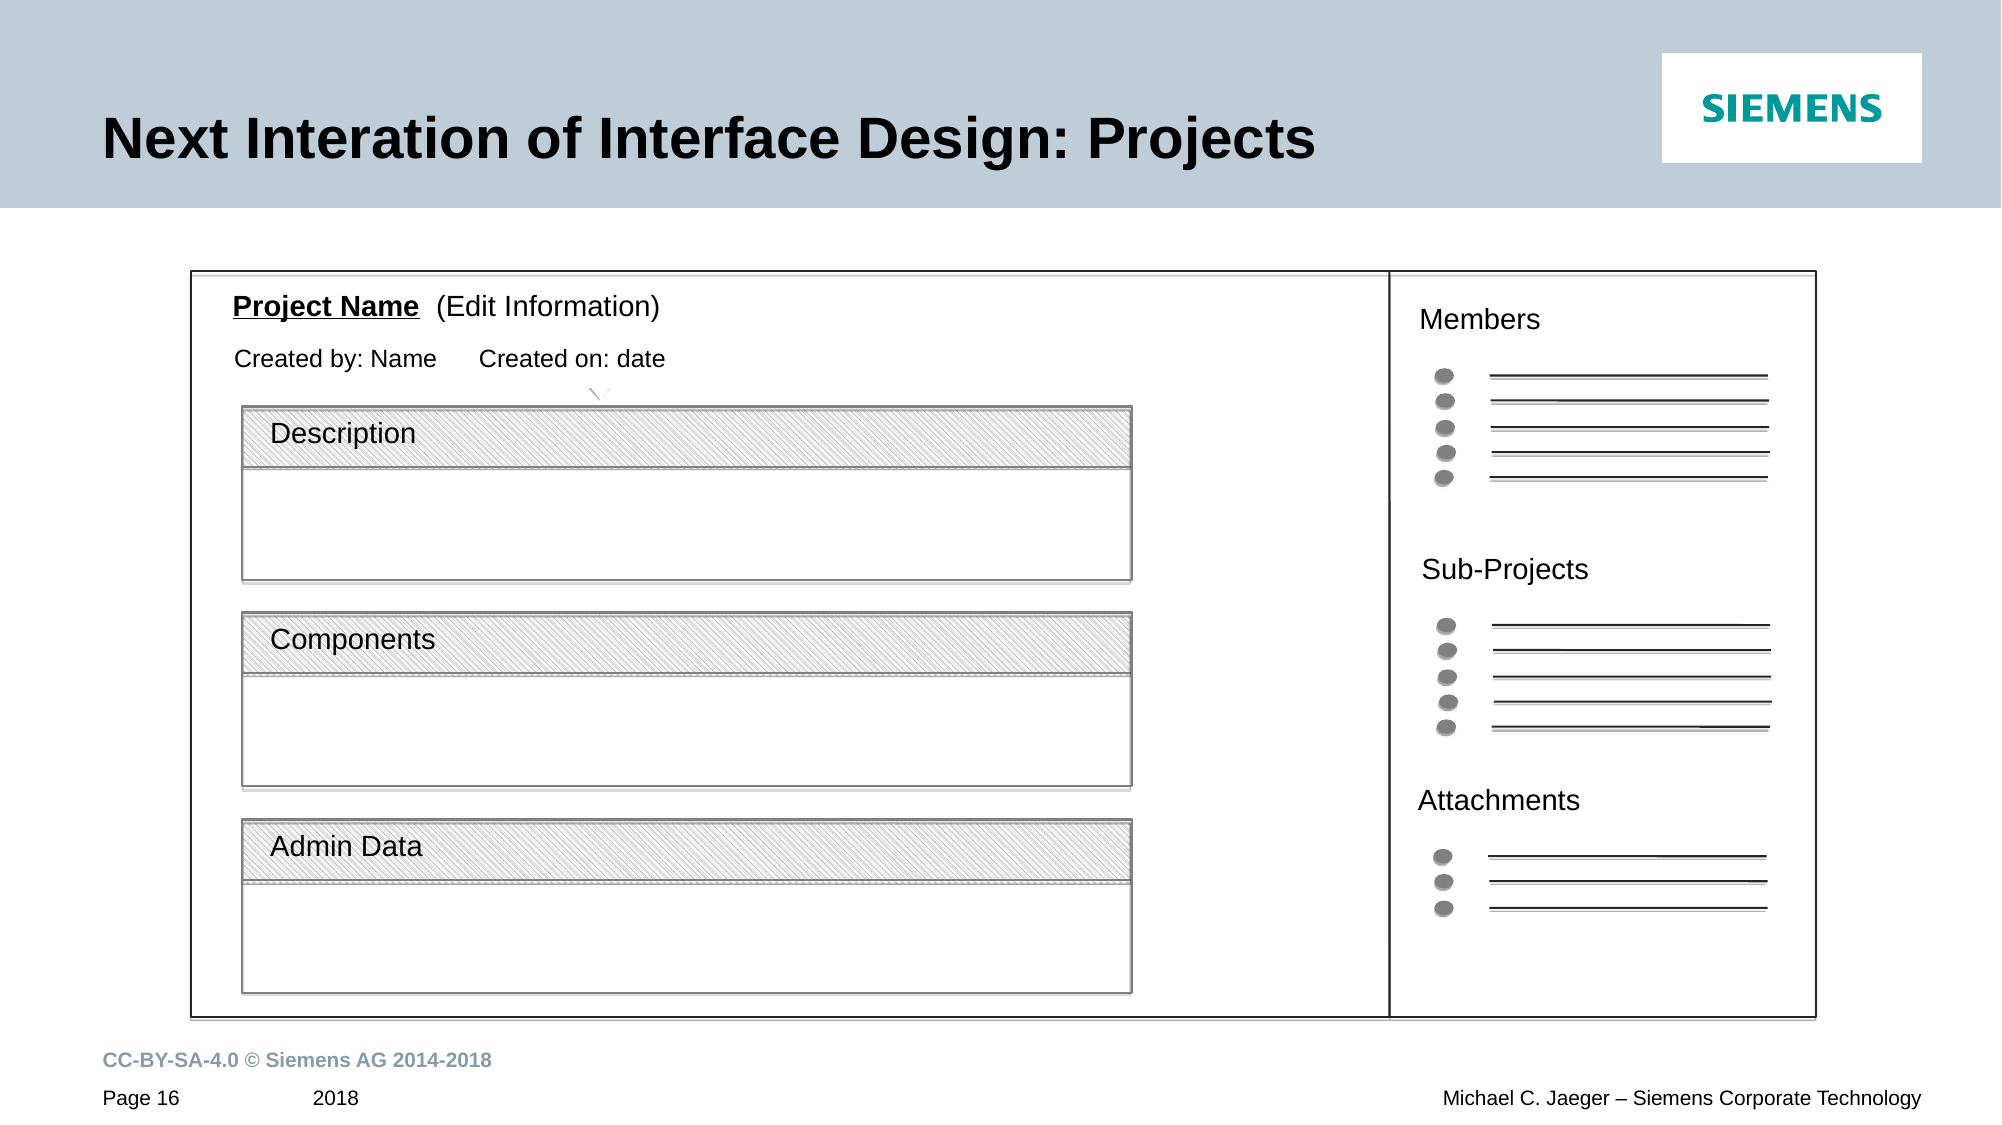

Next Interation of Interface Design: Projects
Project Name (Edit Information)
Members
Created by: Name Created on: date
Description
Sub-Projects
Components
Attachments
Admin Data